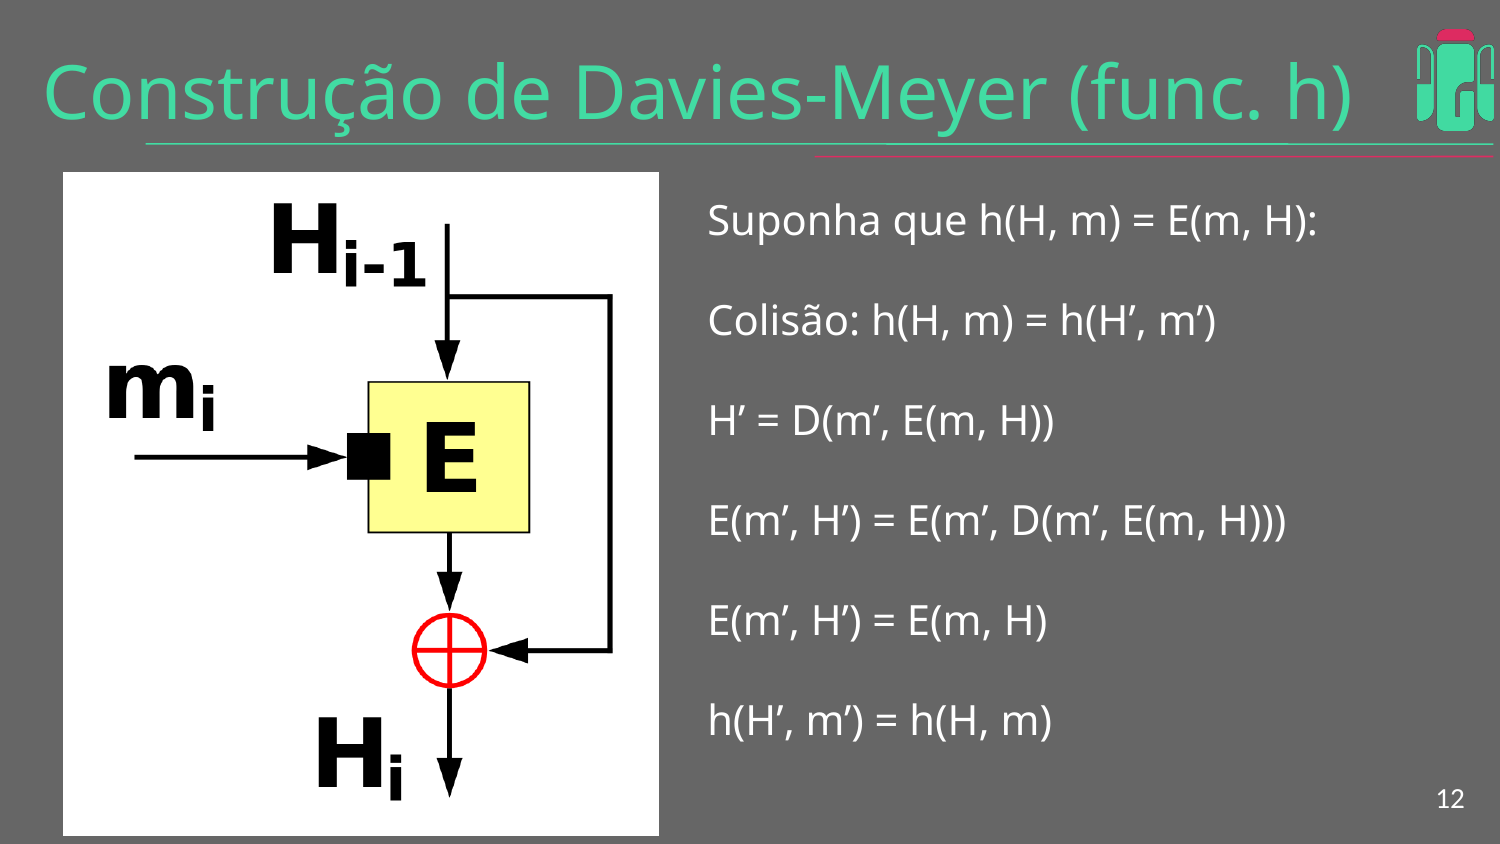

# Construção de Davies-Meyer (func. h)
Suponha que h(H, m) = E(m, H):
Colisão: h(H, m) = h(H’, m’)
H’ = D(m’, E(m, H))
E(m’, H’) = E(m’, D(m’, E(m, H)))
E(m’, H’) = E(m, H)
h(H’, m’) = h(H, m)